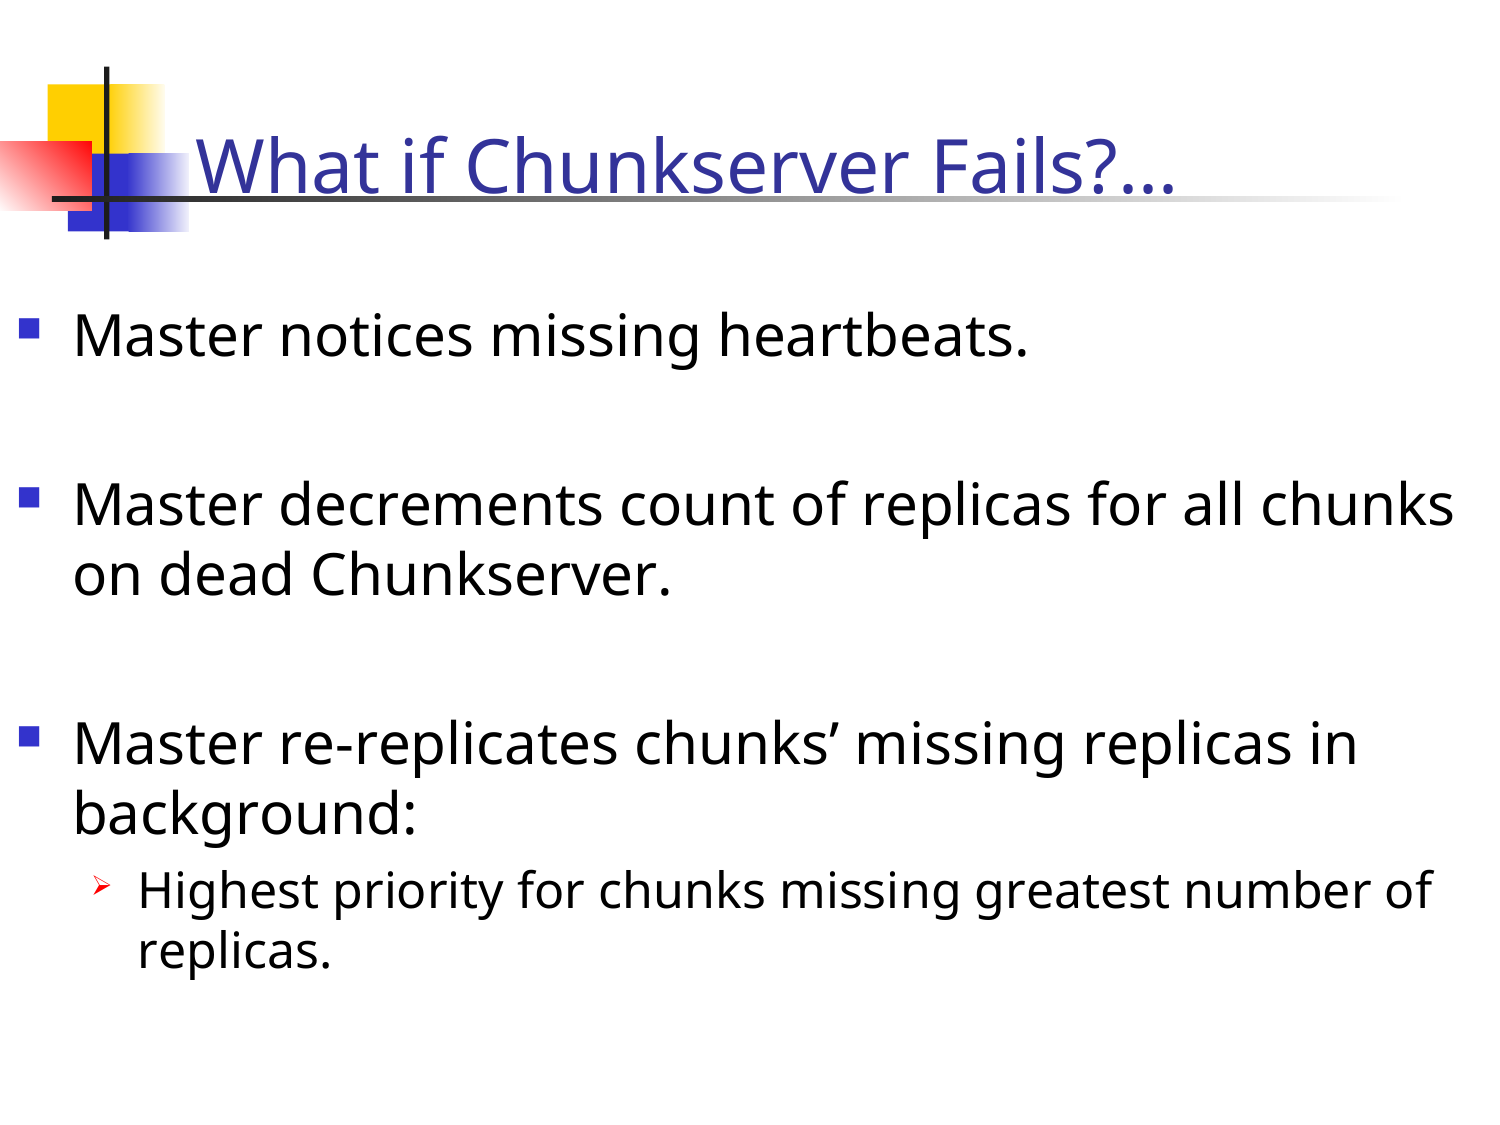

What if Chunkserver Fails?...
Master notices missing heartbeats.
Master decrements count of replicas for all chunks on dead Chunkserver.
Master re-replicates chunks’ missing replicas in background:
Highest priority for chunks missing greatest number of replicas.